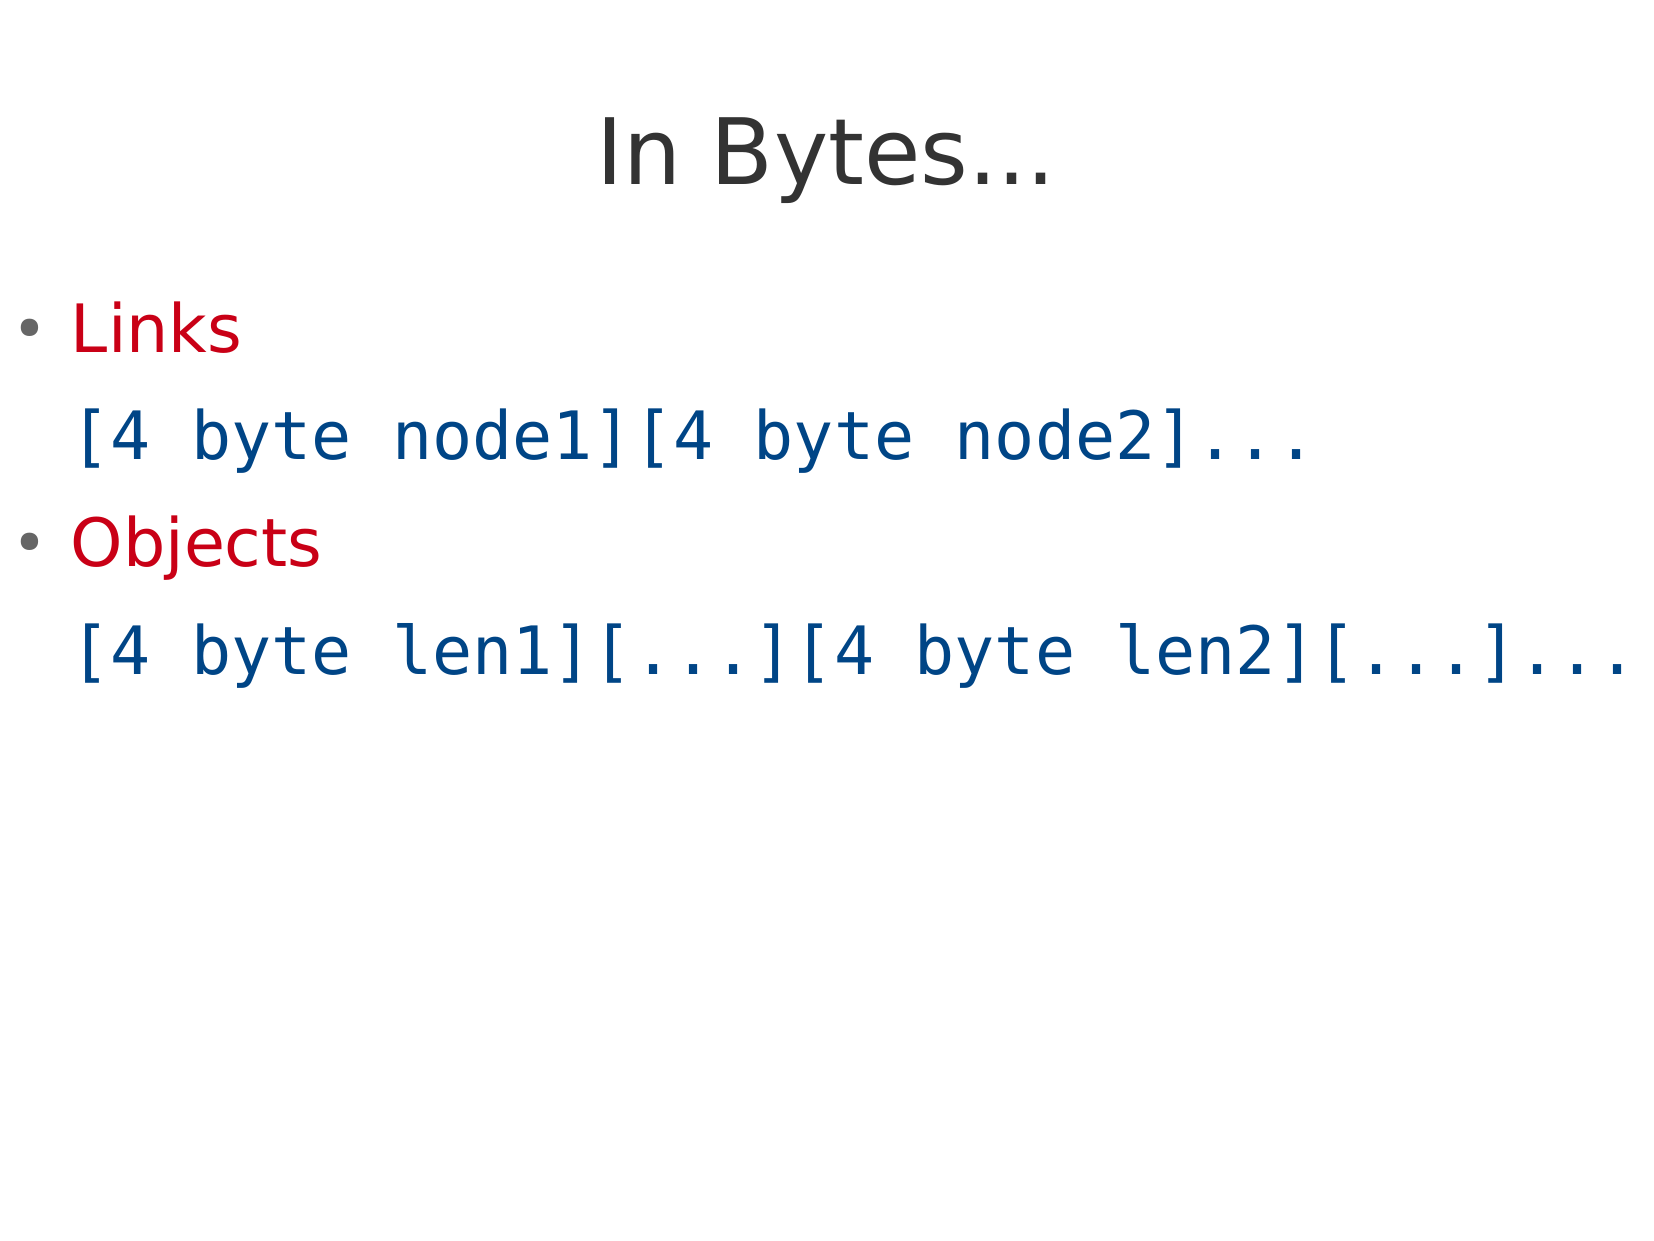

# In Bytes...
Links
[4 byte node1][4 byte node2]...
Objects
[4 byte len1][...][4 byte len2][...]...